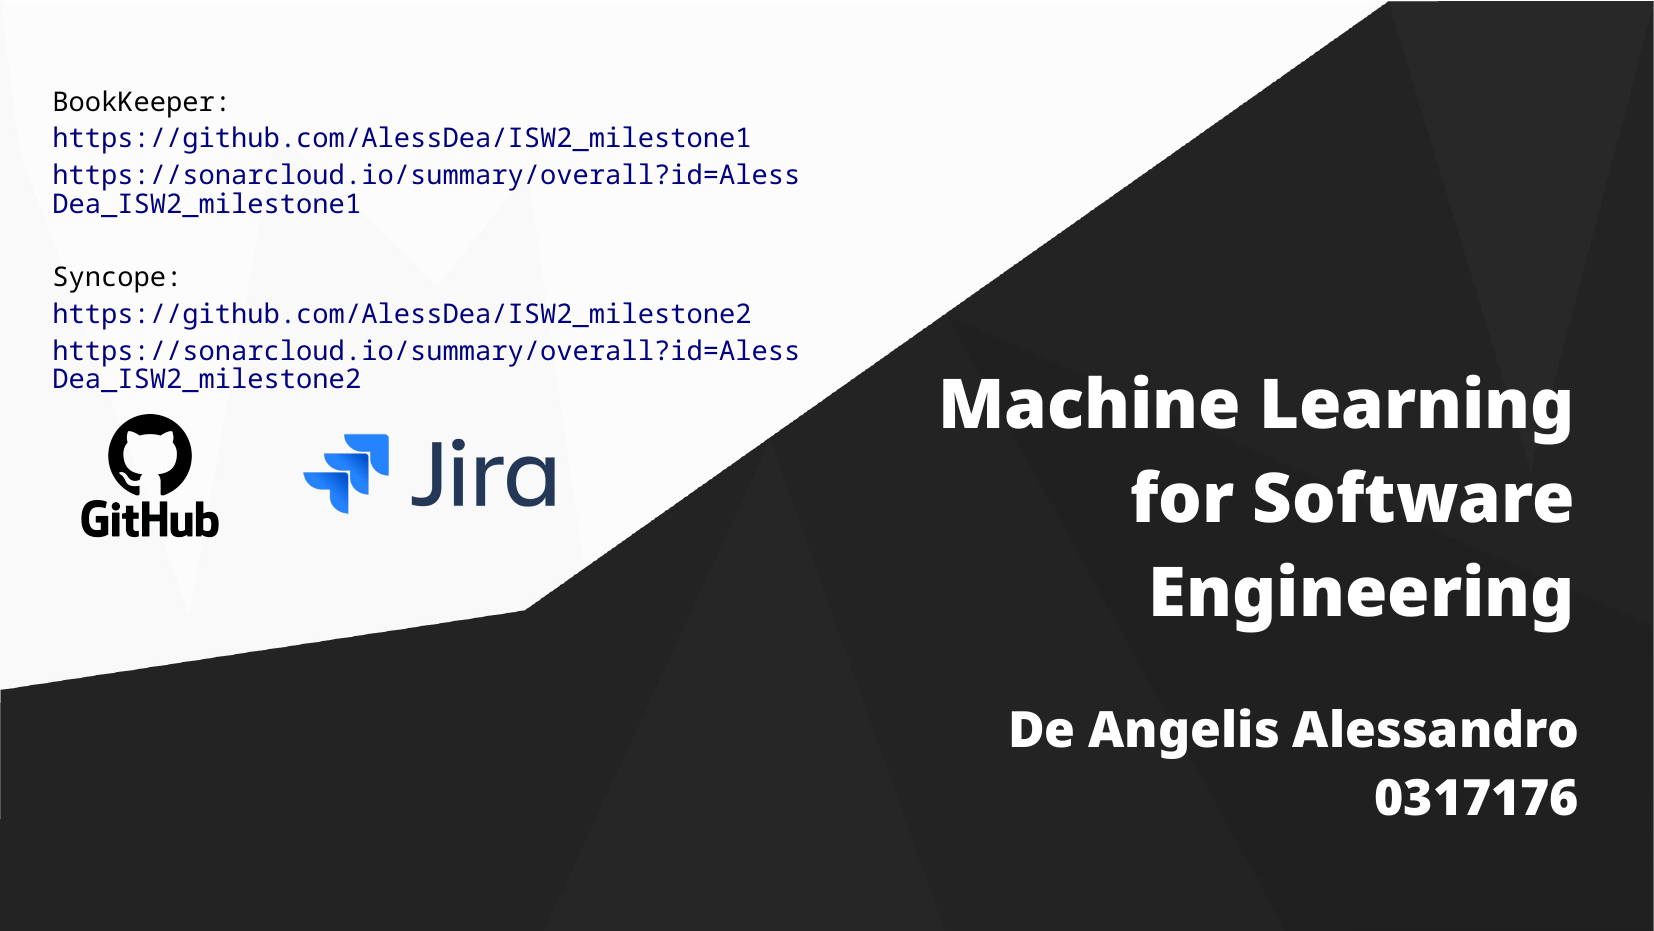

BookKeeper:
https://github.com/AlessDea/ISW2_milestone1
https://sonarcloud.io/summary/overall?id=AlessDea_ISW2_milestone1
Syncope:
https://github.com/AlessDea/ISW2_milestone2
https://sonarcloud.io/summary/overall?id=AlessDea_ISW2_milestone2
# Machine Learning for Software Engineering
De Angelis Alessandro 0317176